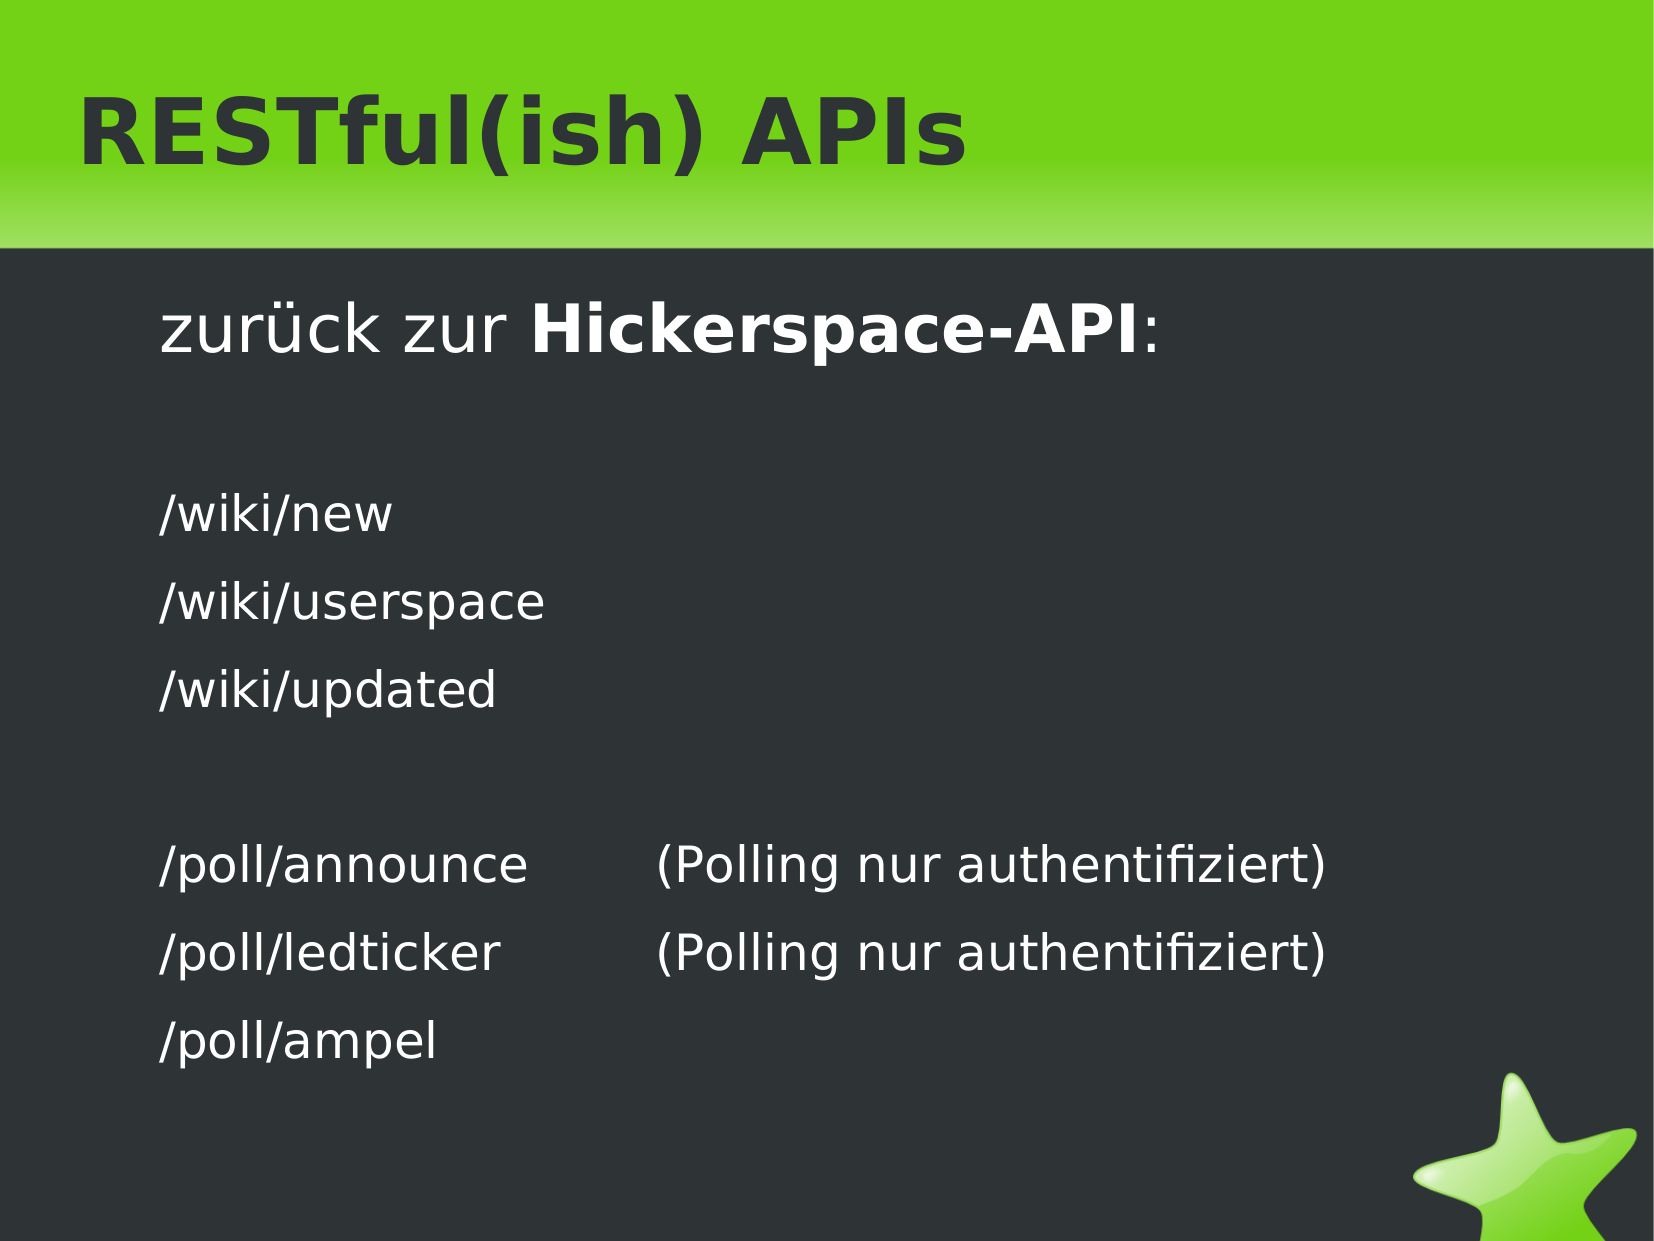

# RESTful(ish) APIs
zurück zur Hickerspace-API:
/wiki/new
/wiki/userspace
/wiki/updated
/poll/announce		(Polling nur authentifiziert)
/poll/ledticker			(Polling nur authentifiziert)
/poll/ampel